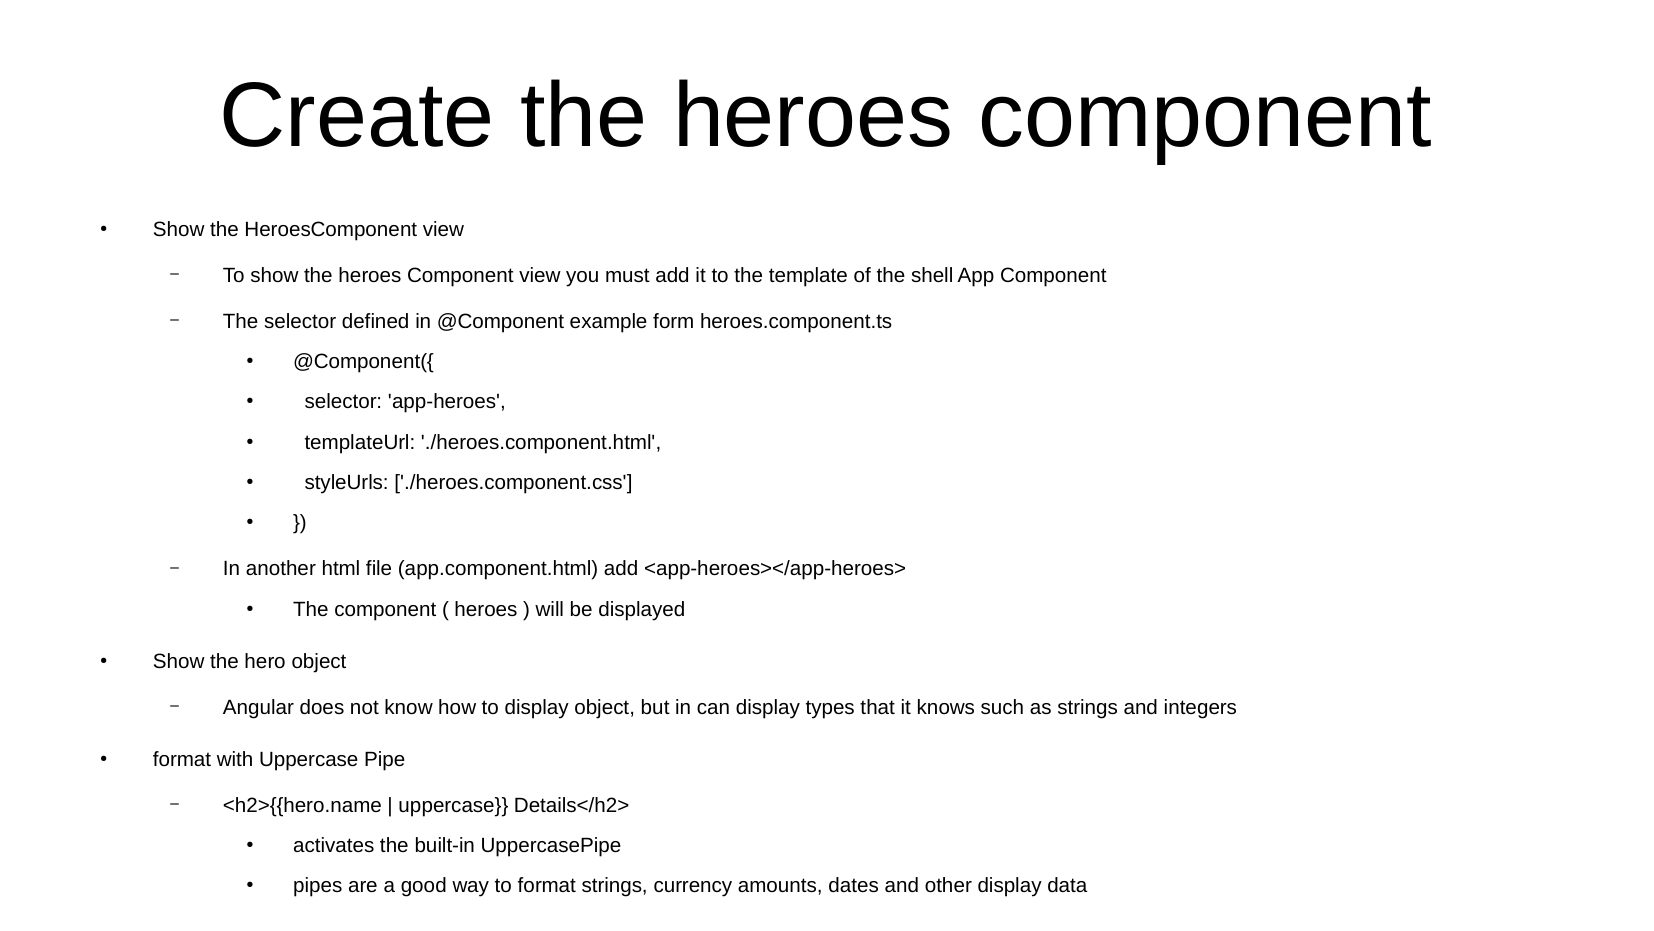

# Create the heroes component
Show the HeroesComponent view
To show the heroes Component view you must add it to the template of the shell App Component
The selector defined in @Component example form heroes.component.ts
@Component({
 selector: 'app-heroes',
 templateUrl: './heroes.component.html',
 styleUrls: ['./heroes.component.css']
})
In another html file (app.component.html) add <app-heroes></app-heroes>
The component ( heroes ) will be displayed
Show the hero object
Angular does not know how to display object, but in can display types that it knows such as strings and integers
format with Uppercase Pipe
<h2>{{hero.name | uppercase}} Details</h2>
activates the built-in UppercasePipe
pipes are a good way to format strings, currency amounts, dates and other display data